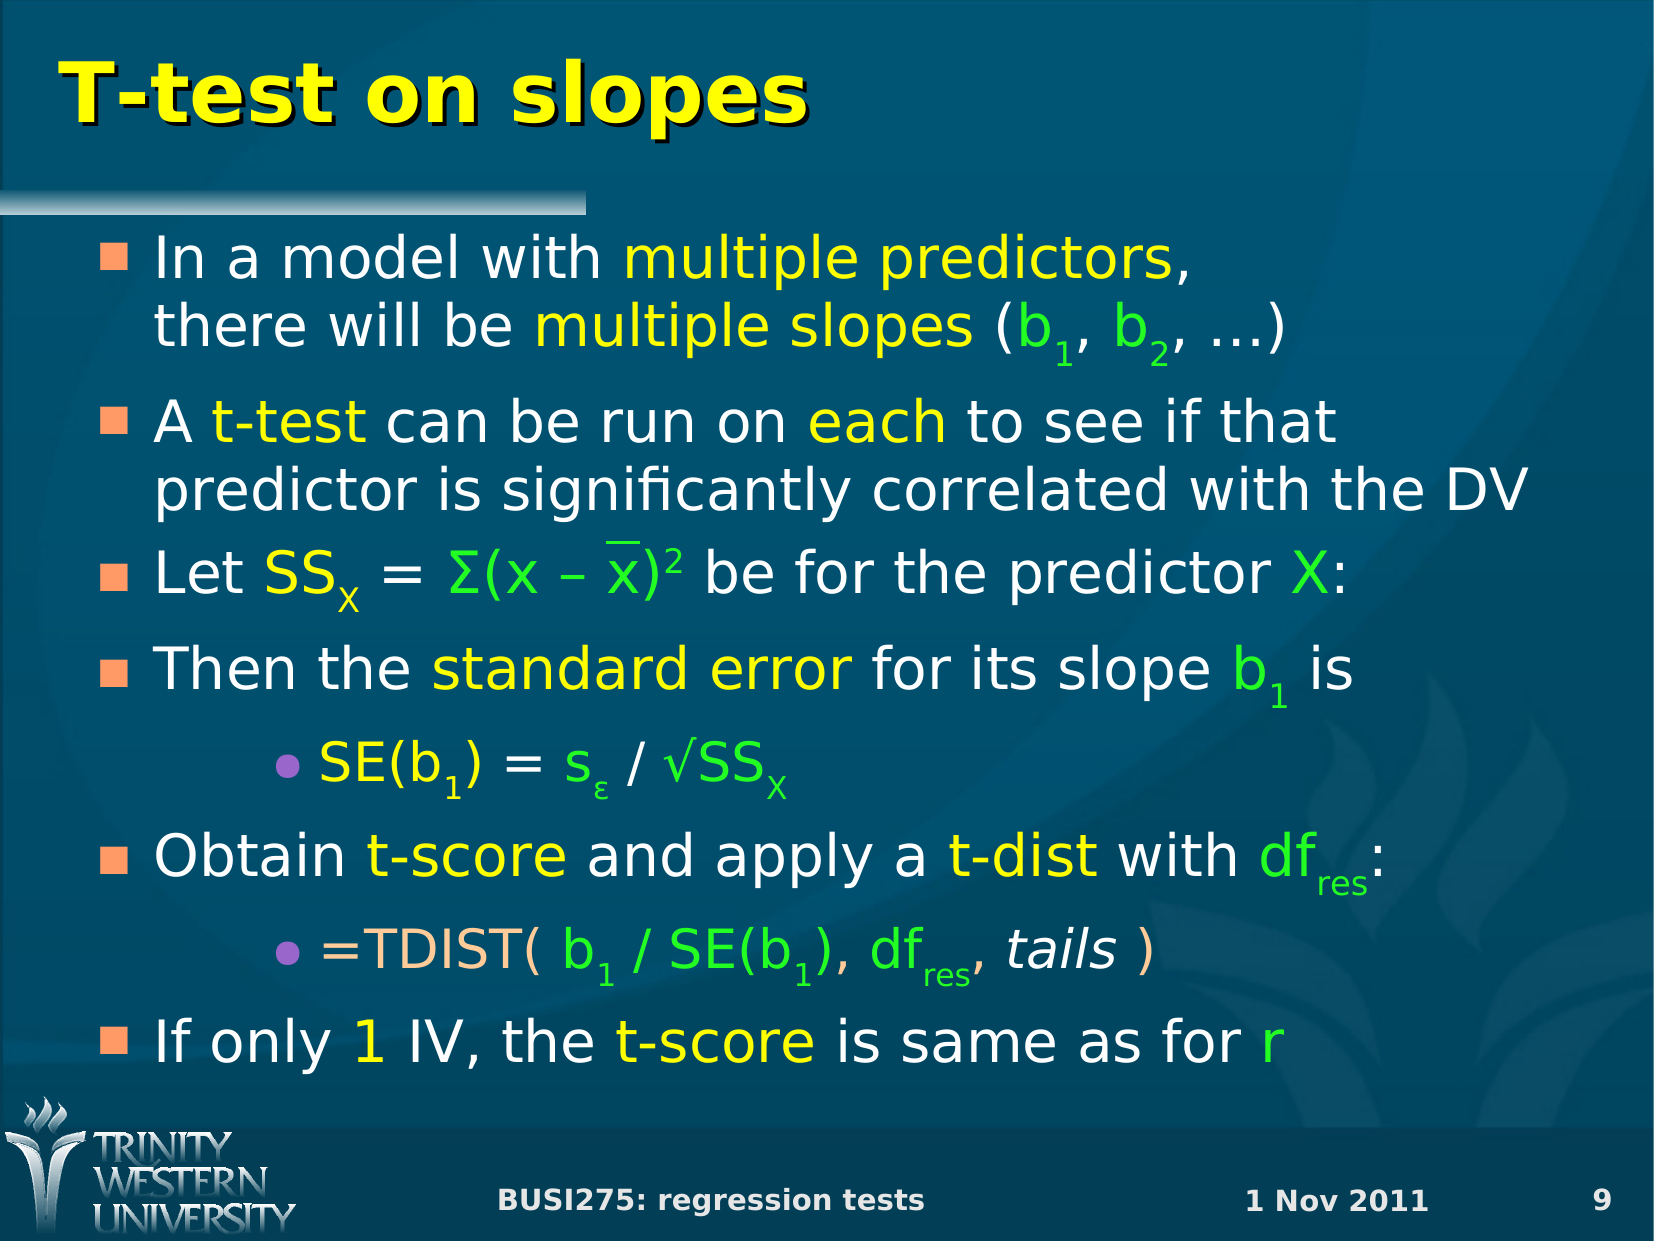

# T-test on slopes
In a model with multiple predictors,
there will be multiple slopes (b1, b2, …)
A t-test can be run on each to see if that predictor is significantly correlated with the DV
Let SSX = Σ(x – x)2 be for the predictor X:
Then the standard error for its slope b1 is
SE(b1) = sε / √SSX
Obtain t-score and apply a t-dist with dfres:
=TDIST( b1 / SE(b1), dfres, tails )
If only 1 IV, the t-score is same as for r
BUSI275: regression tests
1 Nov 2011
9